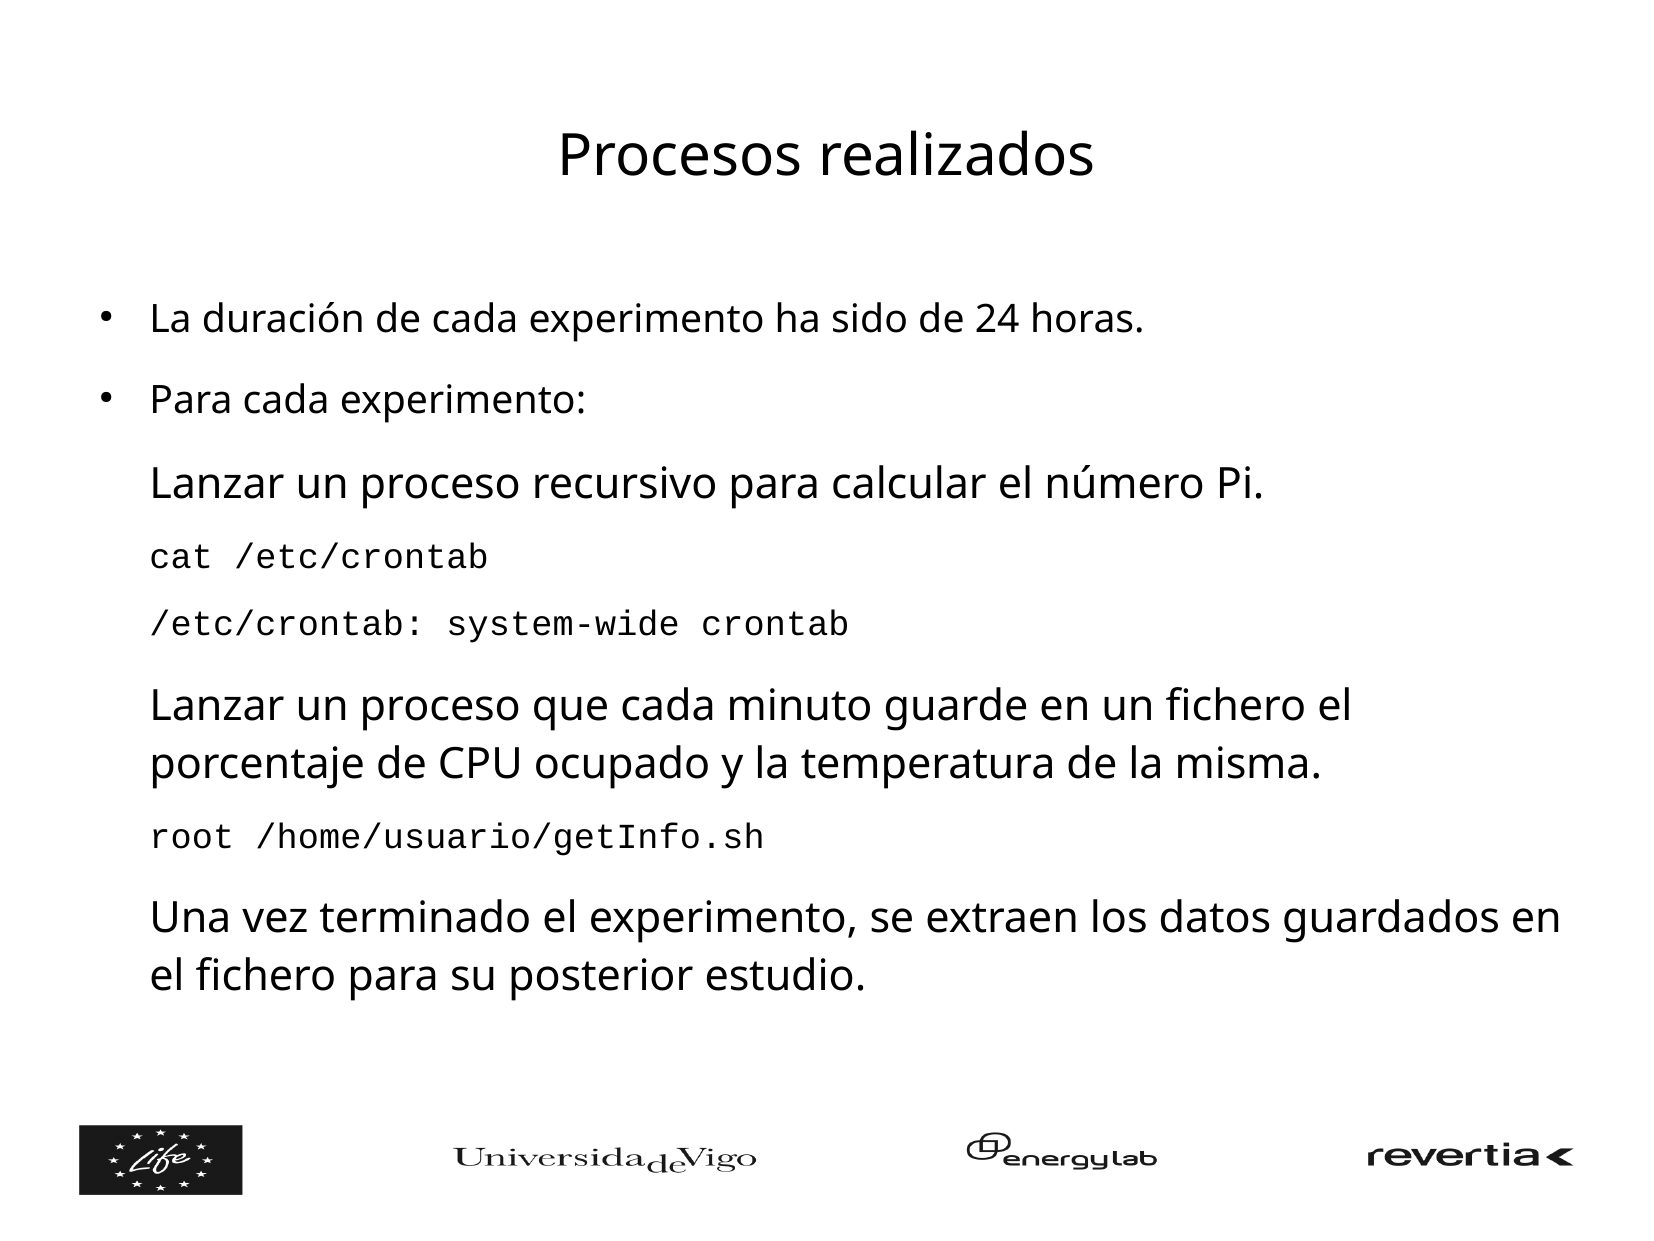

# Procesos realizados
La duración de cada experimento ha sido de 24 horas.
Para cada experimento:
Lanzar un proceso recursivo para calcular el número Pi.
cat /etc/crontab
/etc/crontab: system-wide crontab
Lanzar un proceso que cada minuto guarde en un fichero el porcentaje de CPU ocupado y la temperatura de la misma.
root /home/usuario/getInfo.sh
Una vez terminado el experimento, se extraen los datos guardados en el fichero para su posterior estudio.